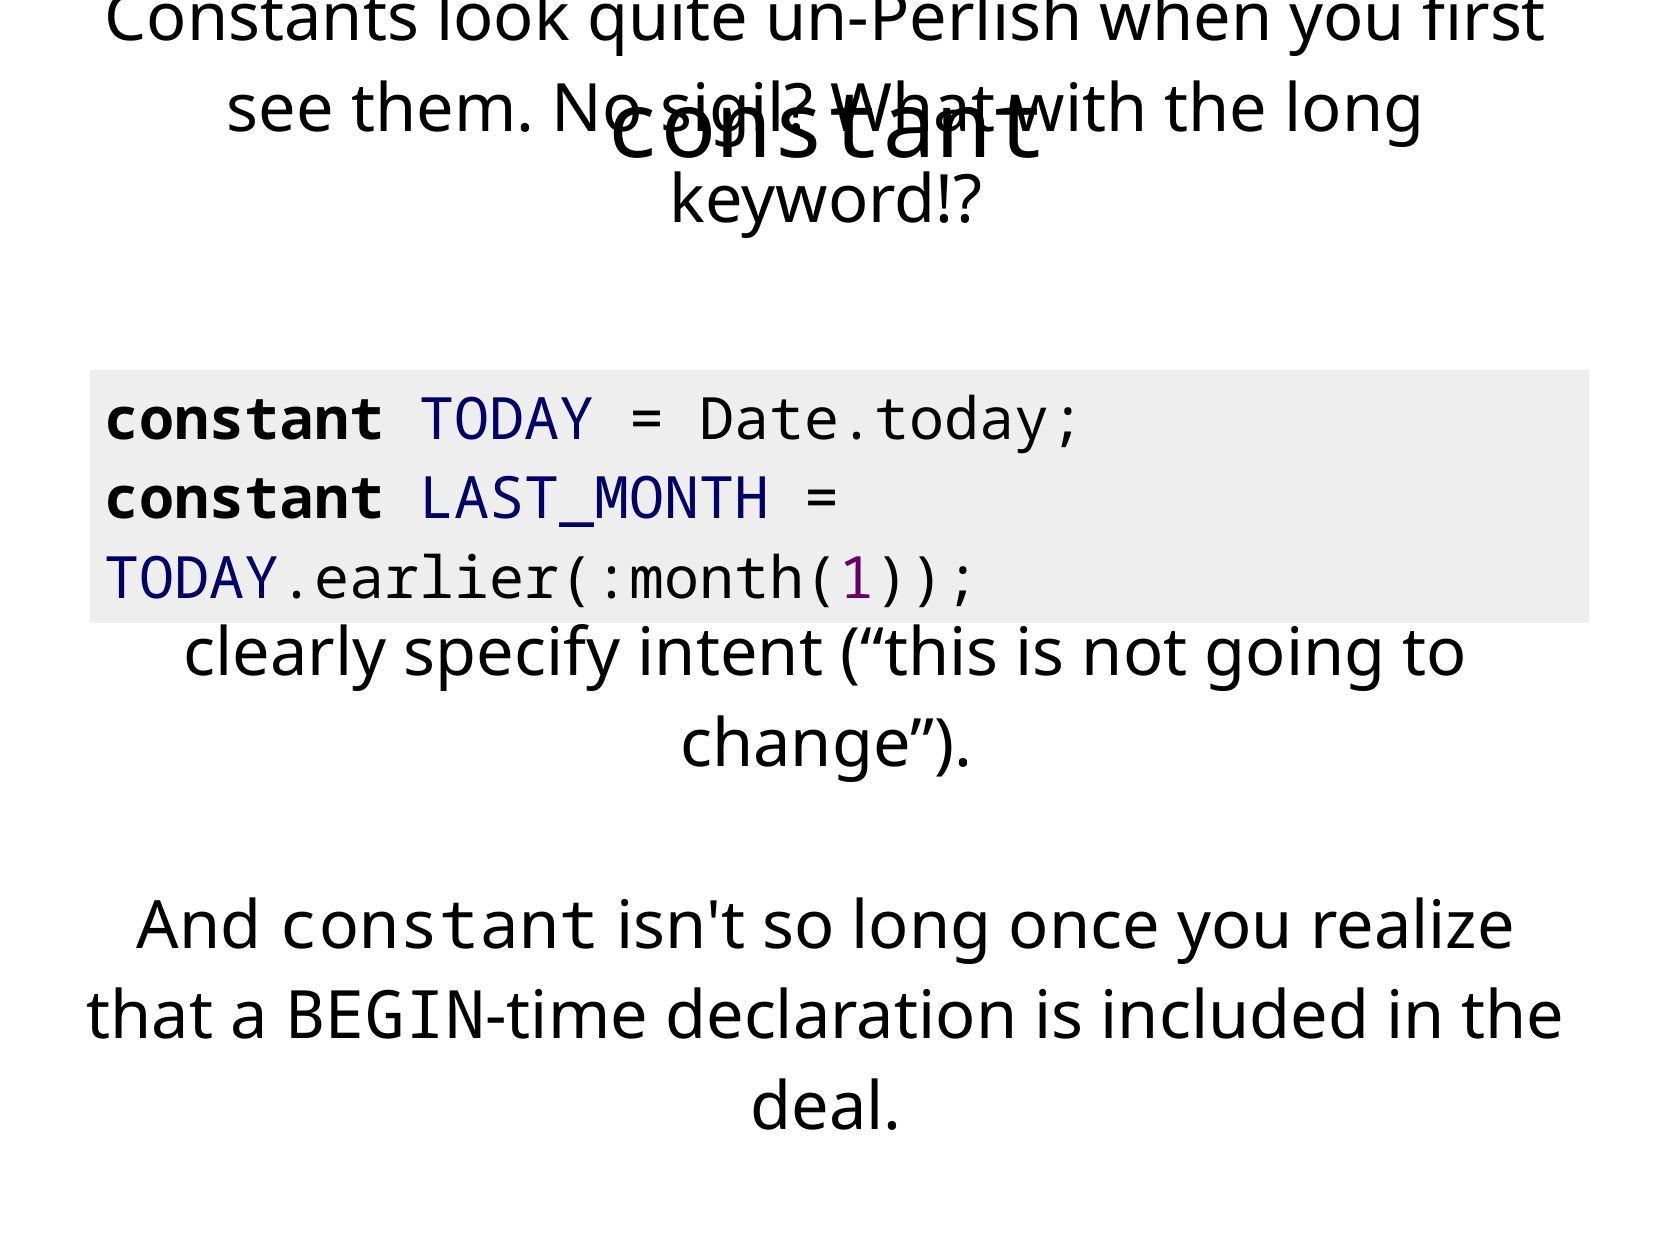

Constants look quite un-Perlish when you first see them. No sigil? What with the long keyword!?
But they are very Perlish. They allow you to clearly specify intent (“this is not going to change”).
And constant isn't so long once you realize that a BEGIN-time declaration is included in the deal.
The sigil is optional.
# constant
constant TODAY = Date.today;
constant LAST_MONTH = TODAY.earlier(:month(1));